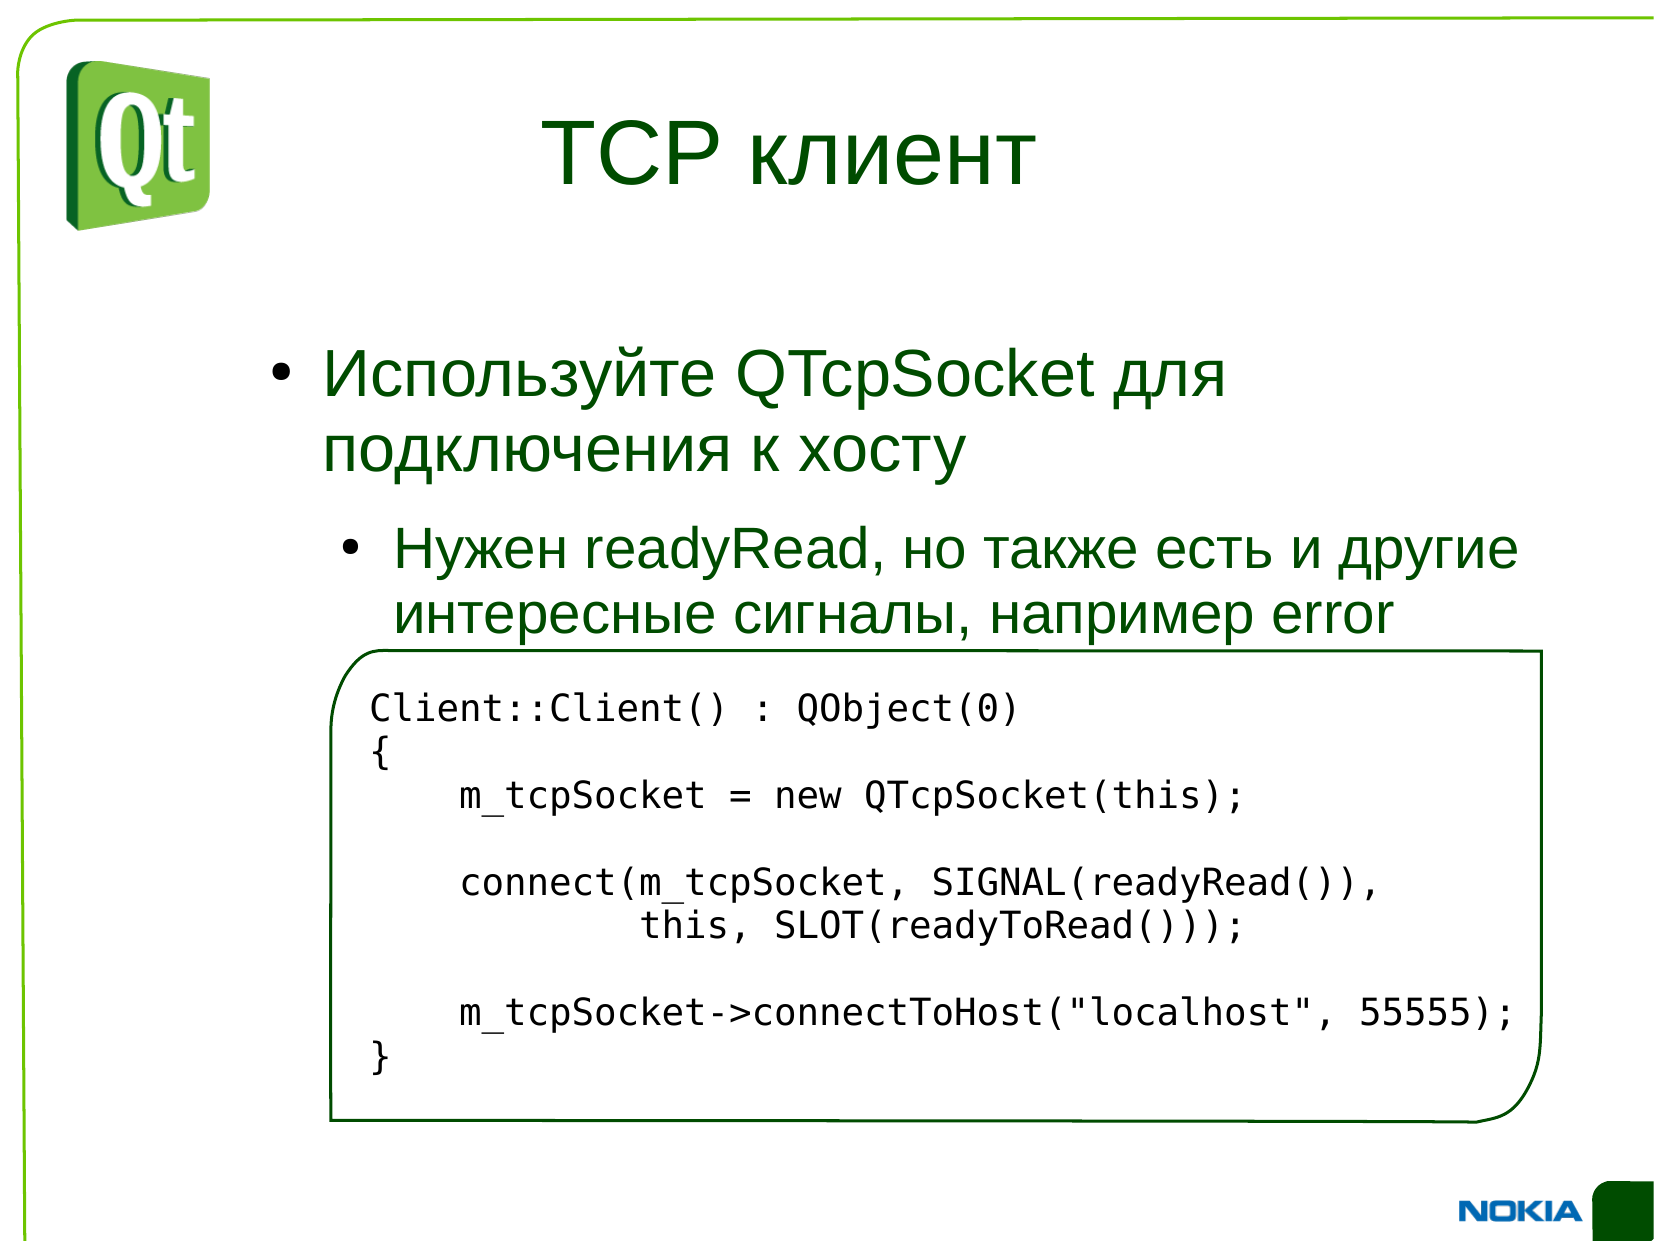

# TCP клиент
Используйте QTcpSocket для подключения к хосту
Нужен readyRead, но также есть и другие интересные сигналы, например error
Client::Client() : QObject(0)
{
 m_tcpSocket = new QTcpSocket(this);
 connect(m_tcpSocket, SIGNAL(readyRead()),
 this, SLOT(readyToRead()));
 m_tcpSocket->connectToHost("localhost", 55555);
}